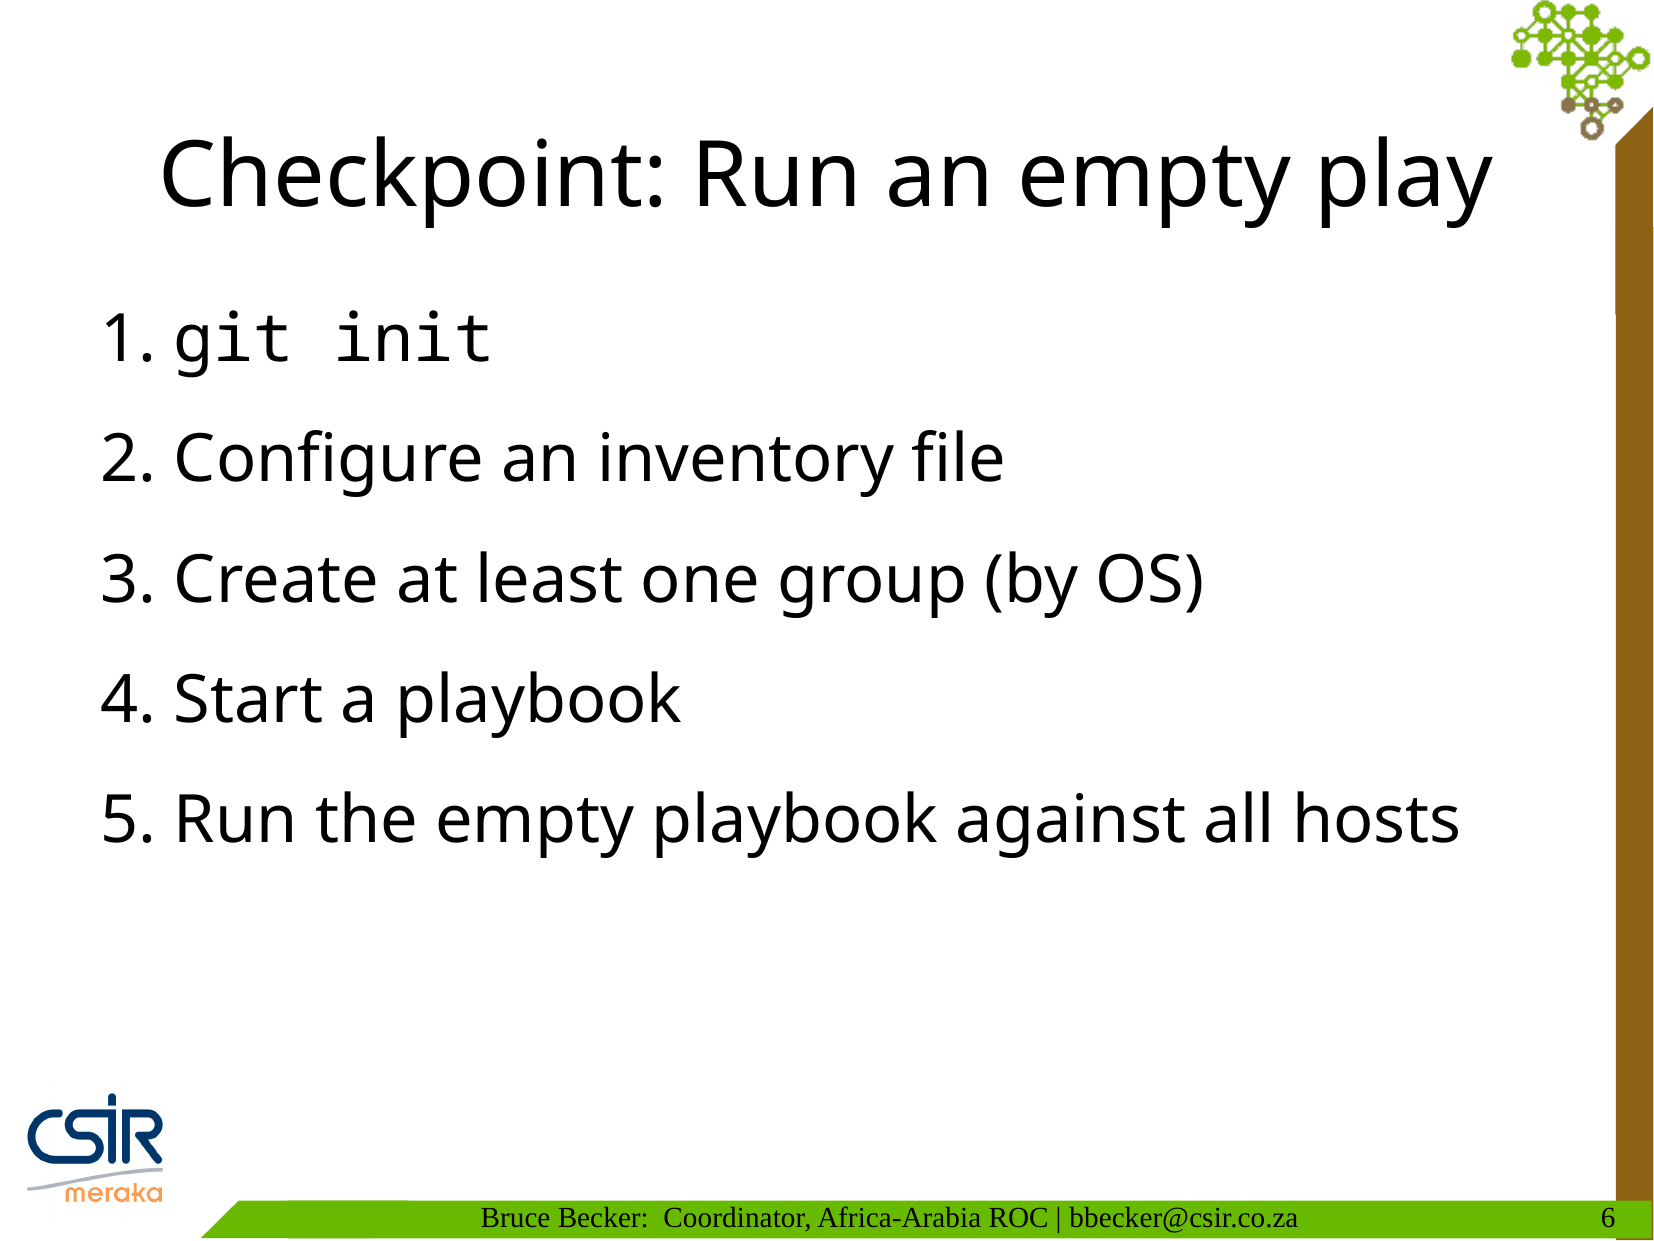

# Checkpoint: Run an empty play
 git init
 Configure an inventory file
 Create at least one group (by OS)
 Start a playbook
 Run the empty playbook against all hosts
6